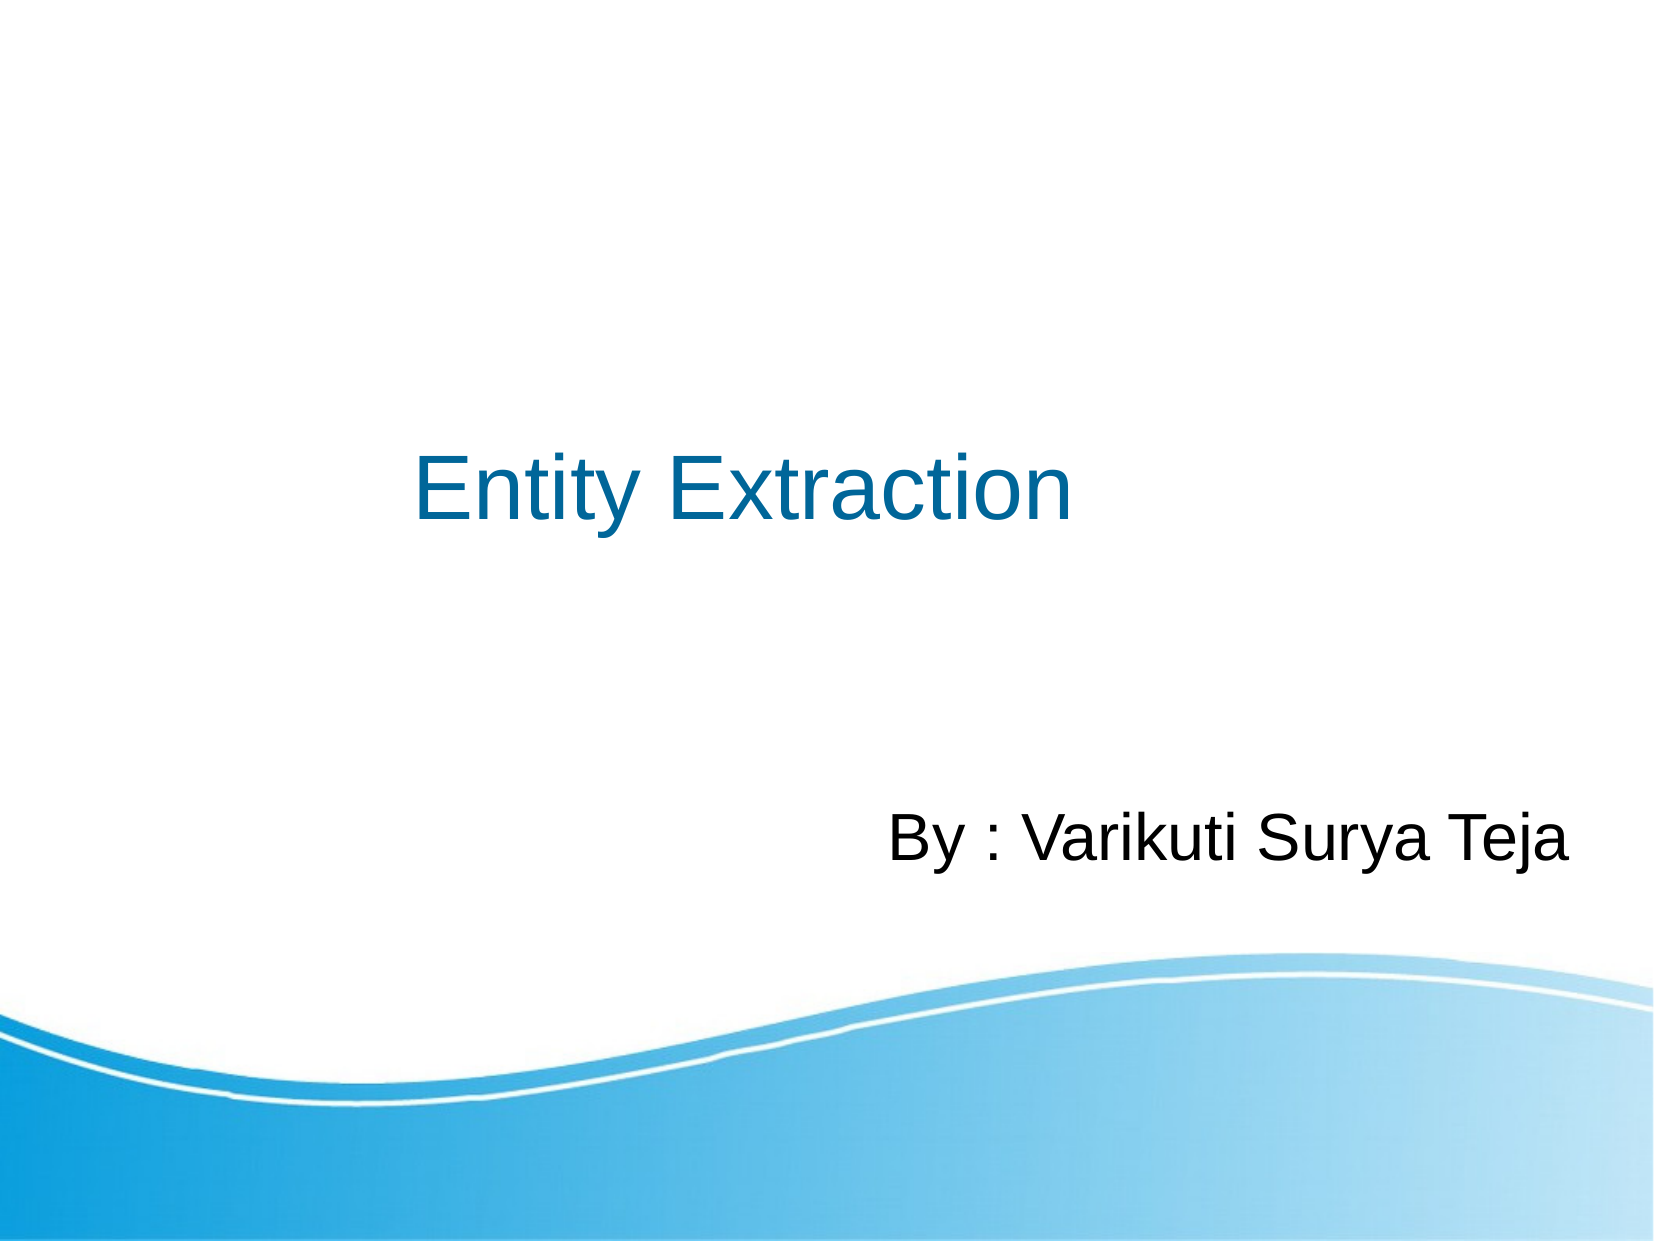

# Entity Extraction
By : Varikuti Surya Teja